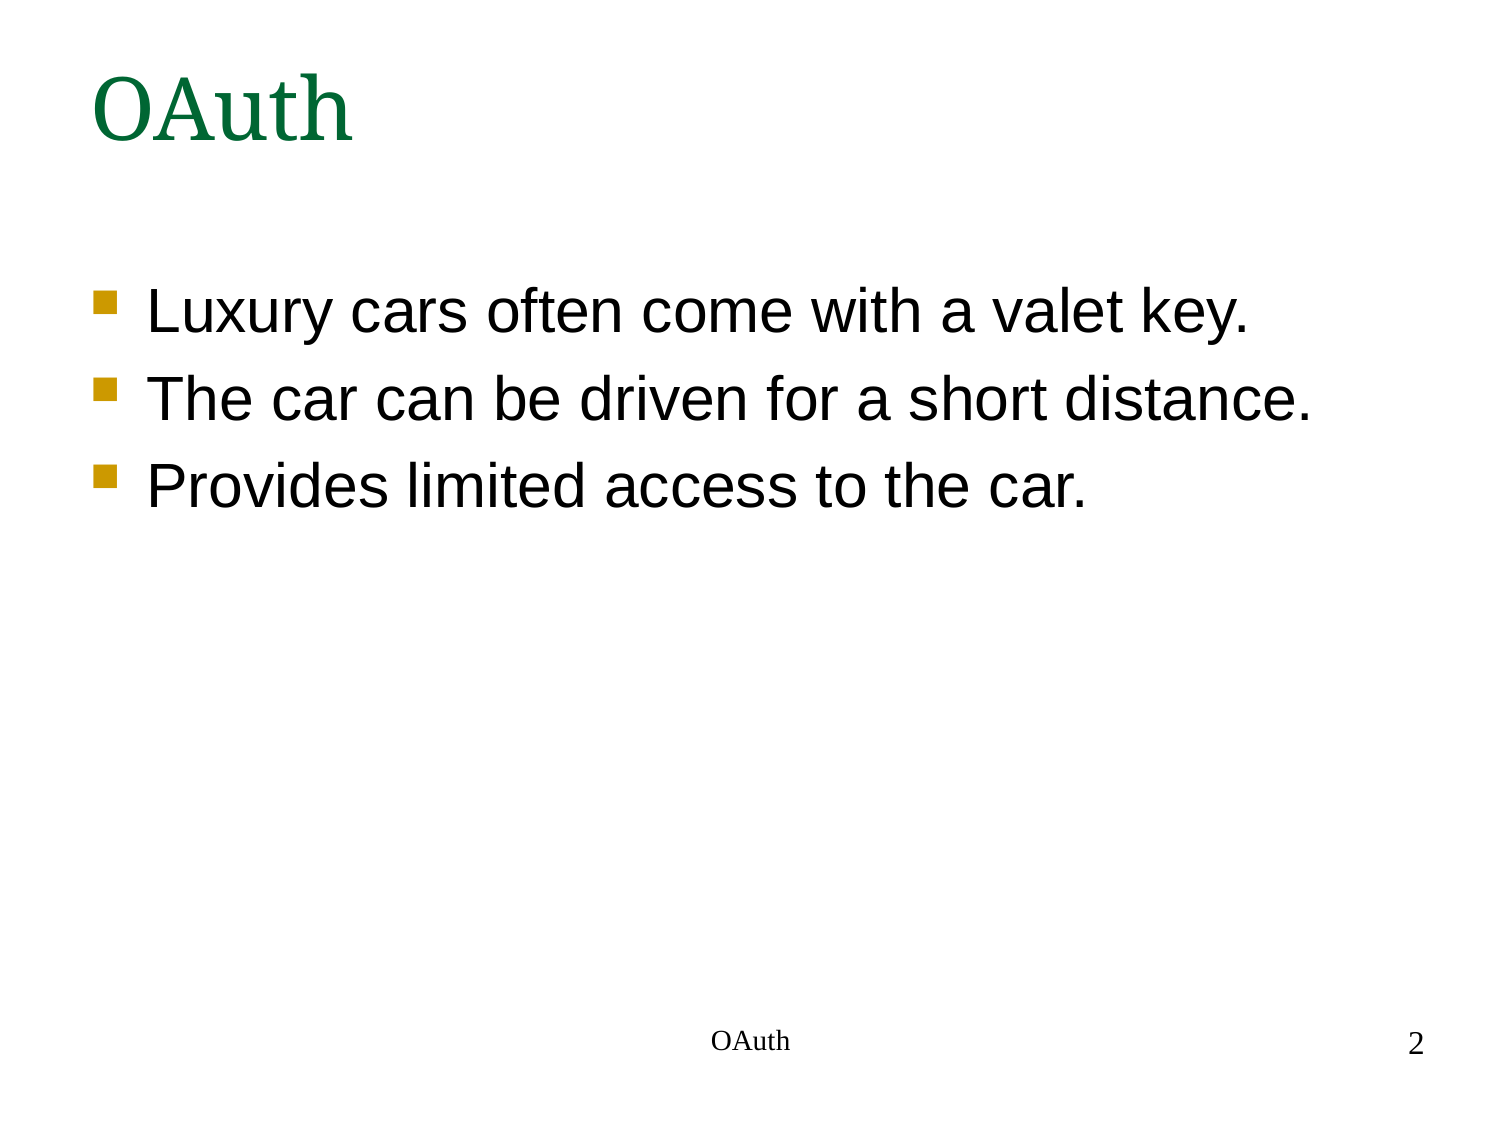

# OAuth
Luxury cars often come with a valet key.
The car can be driven for a short distance.
Provides limited access to the car.
OAuth
2